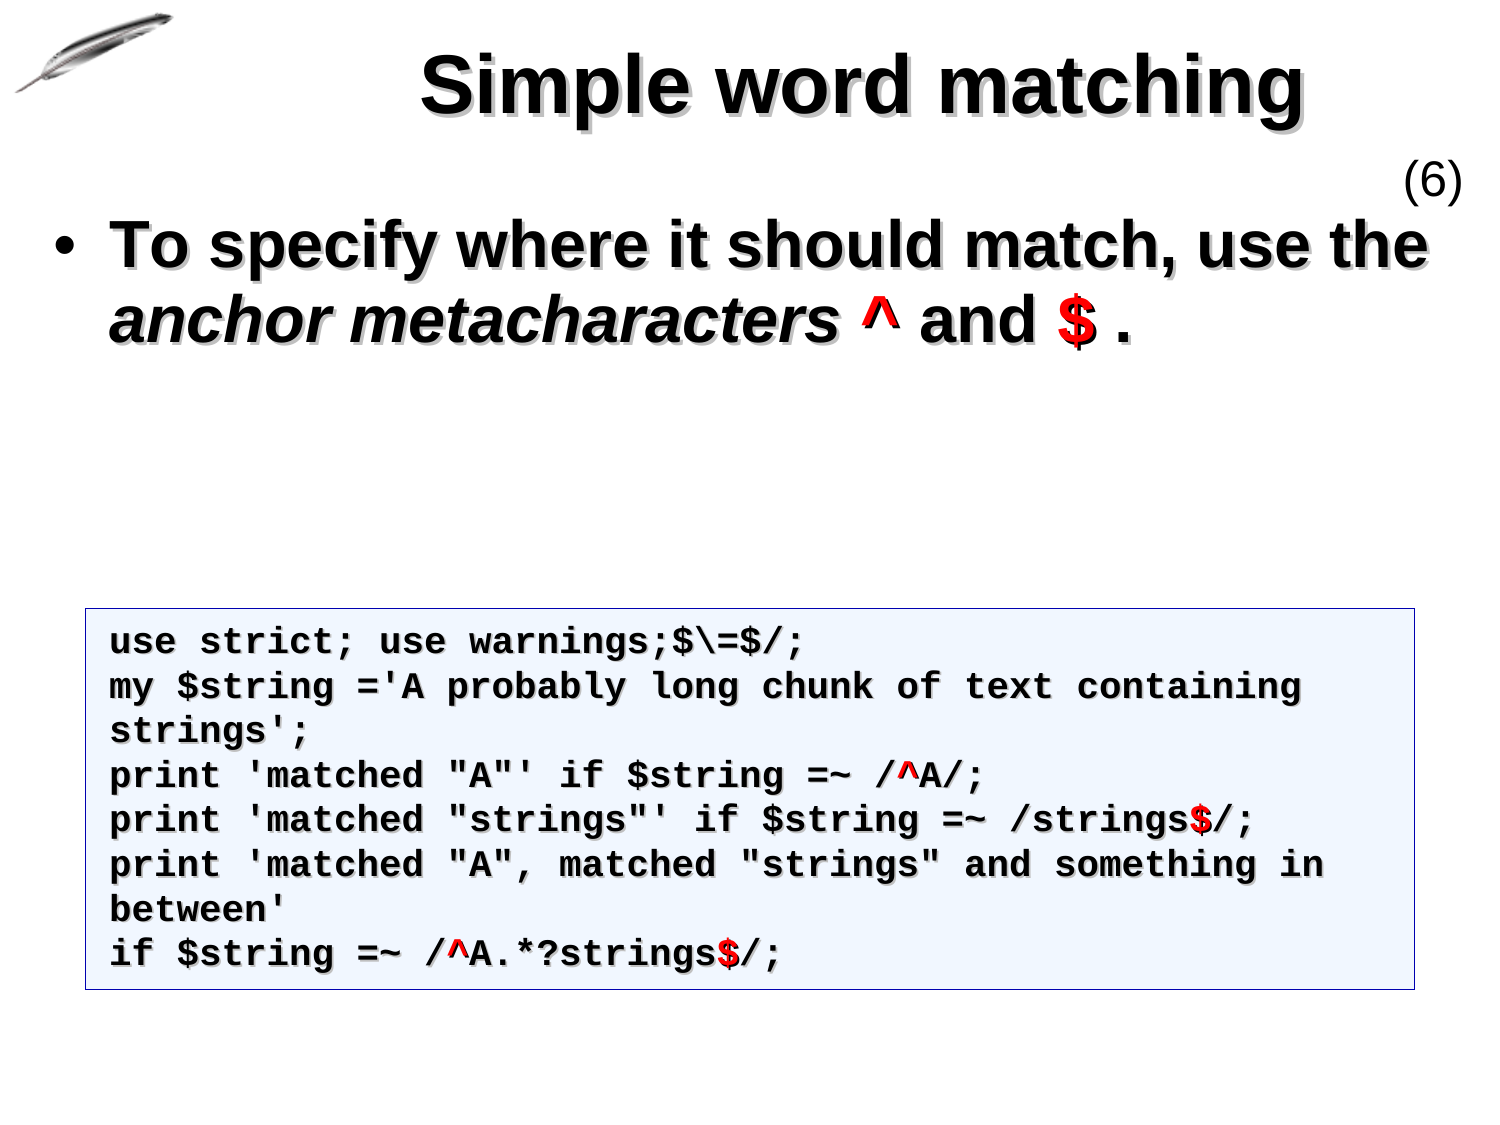

# Simple word matching
(6)
To specify where it should match, use the anchor metacharacters ^ and $ .
use strict; use warnings;$\=$/;
my $string ='A probably long chunk of text containing strings';
print 'matched "A"' if $string =~ /^A/;
print 'matched "strings"' if $string =~ /strings$/;
print 'matched "A", matched "strings" and something in between'
if $string =~ /^A.*?strings$/;